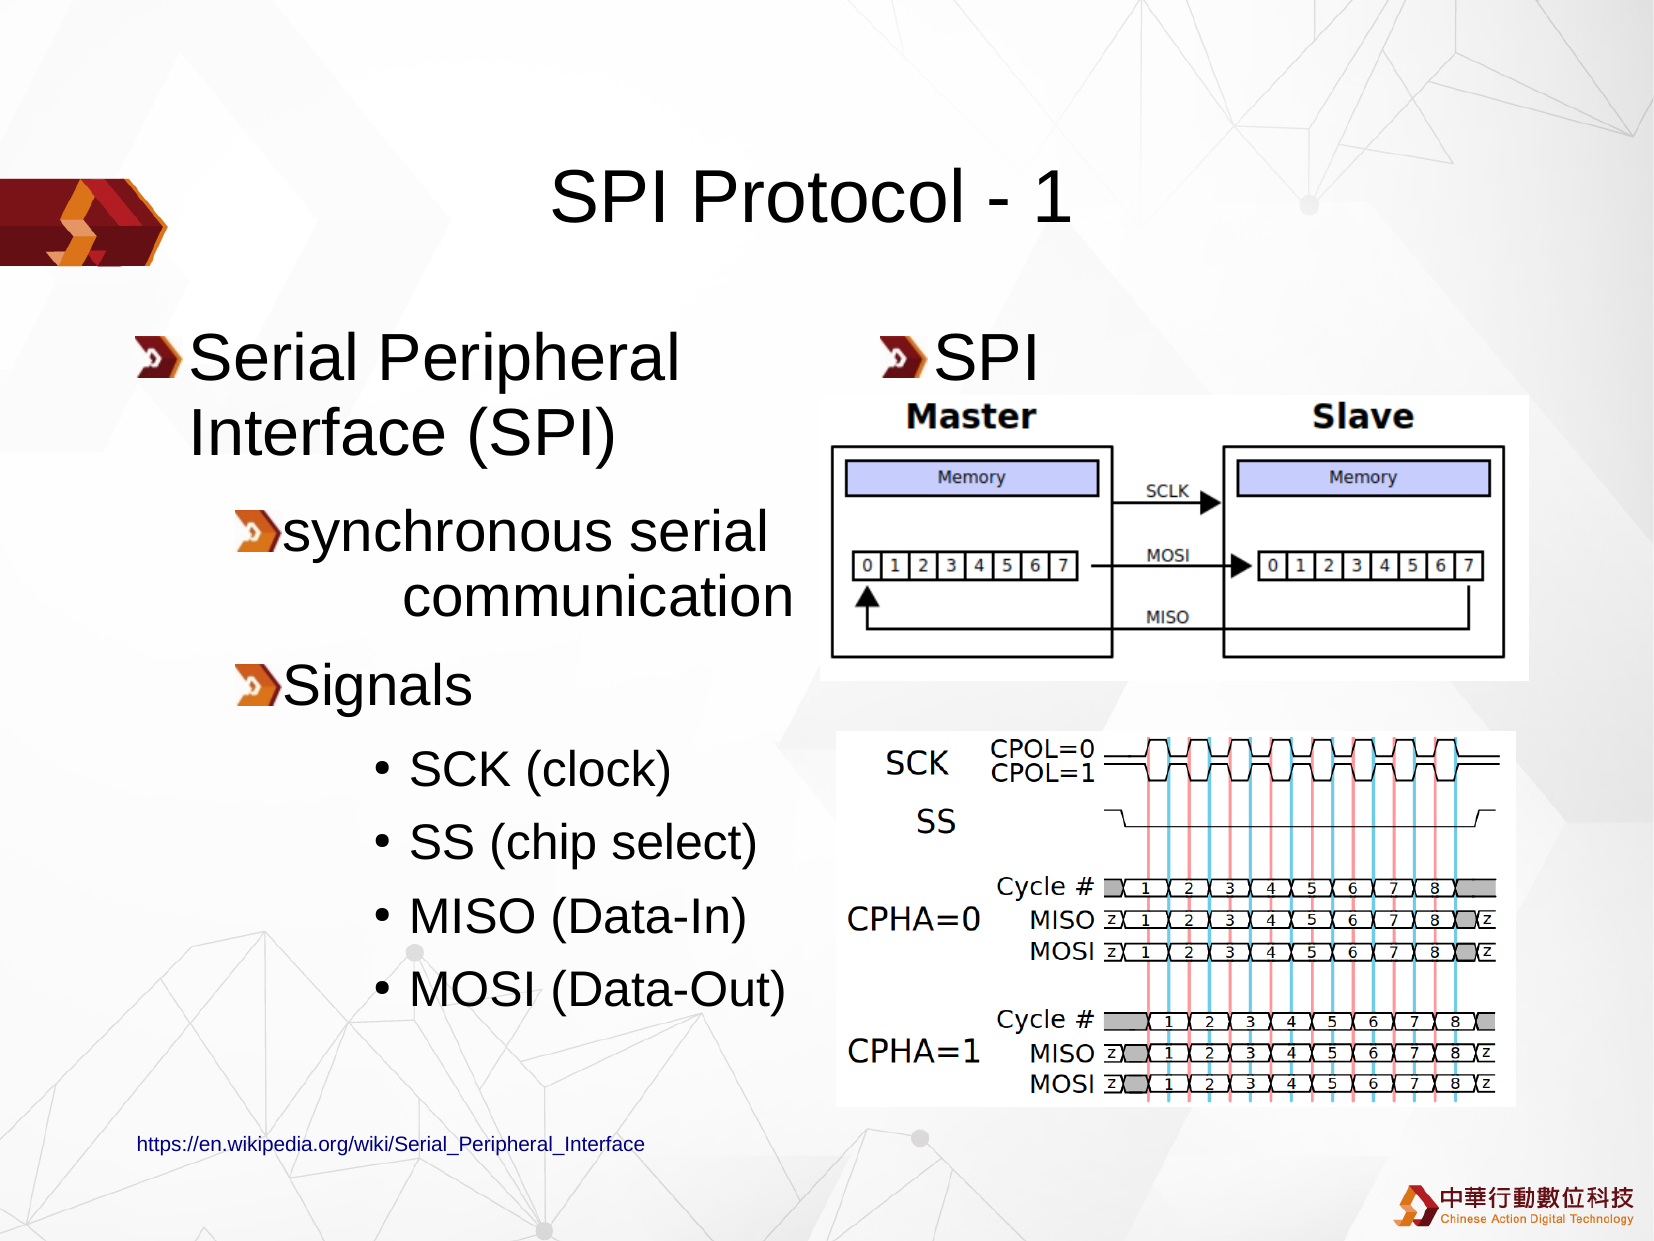

# SPI Protocol - 1
Serial Peripheral Interface (SPI)
synchronous serial communication
Signals
SCK (clock)
SS (chip select)
MISO (Data-In)
MOSI (Data-Out)
SPI
2
https://en.wikipedia.org/wiki/Serial_Peripheral_Interface